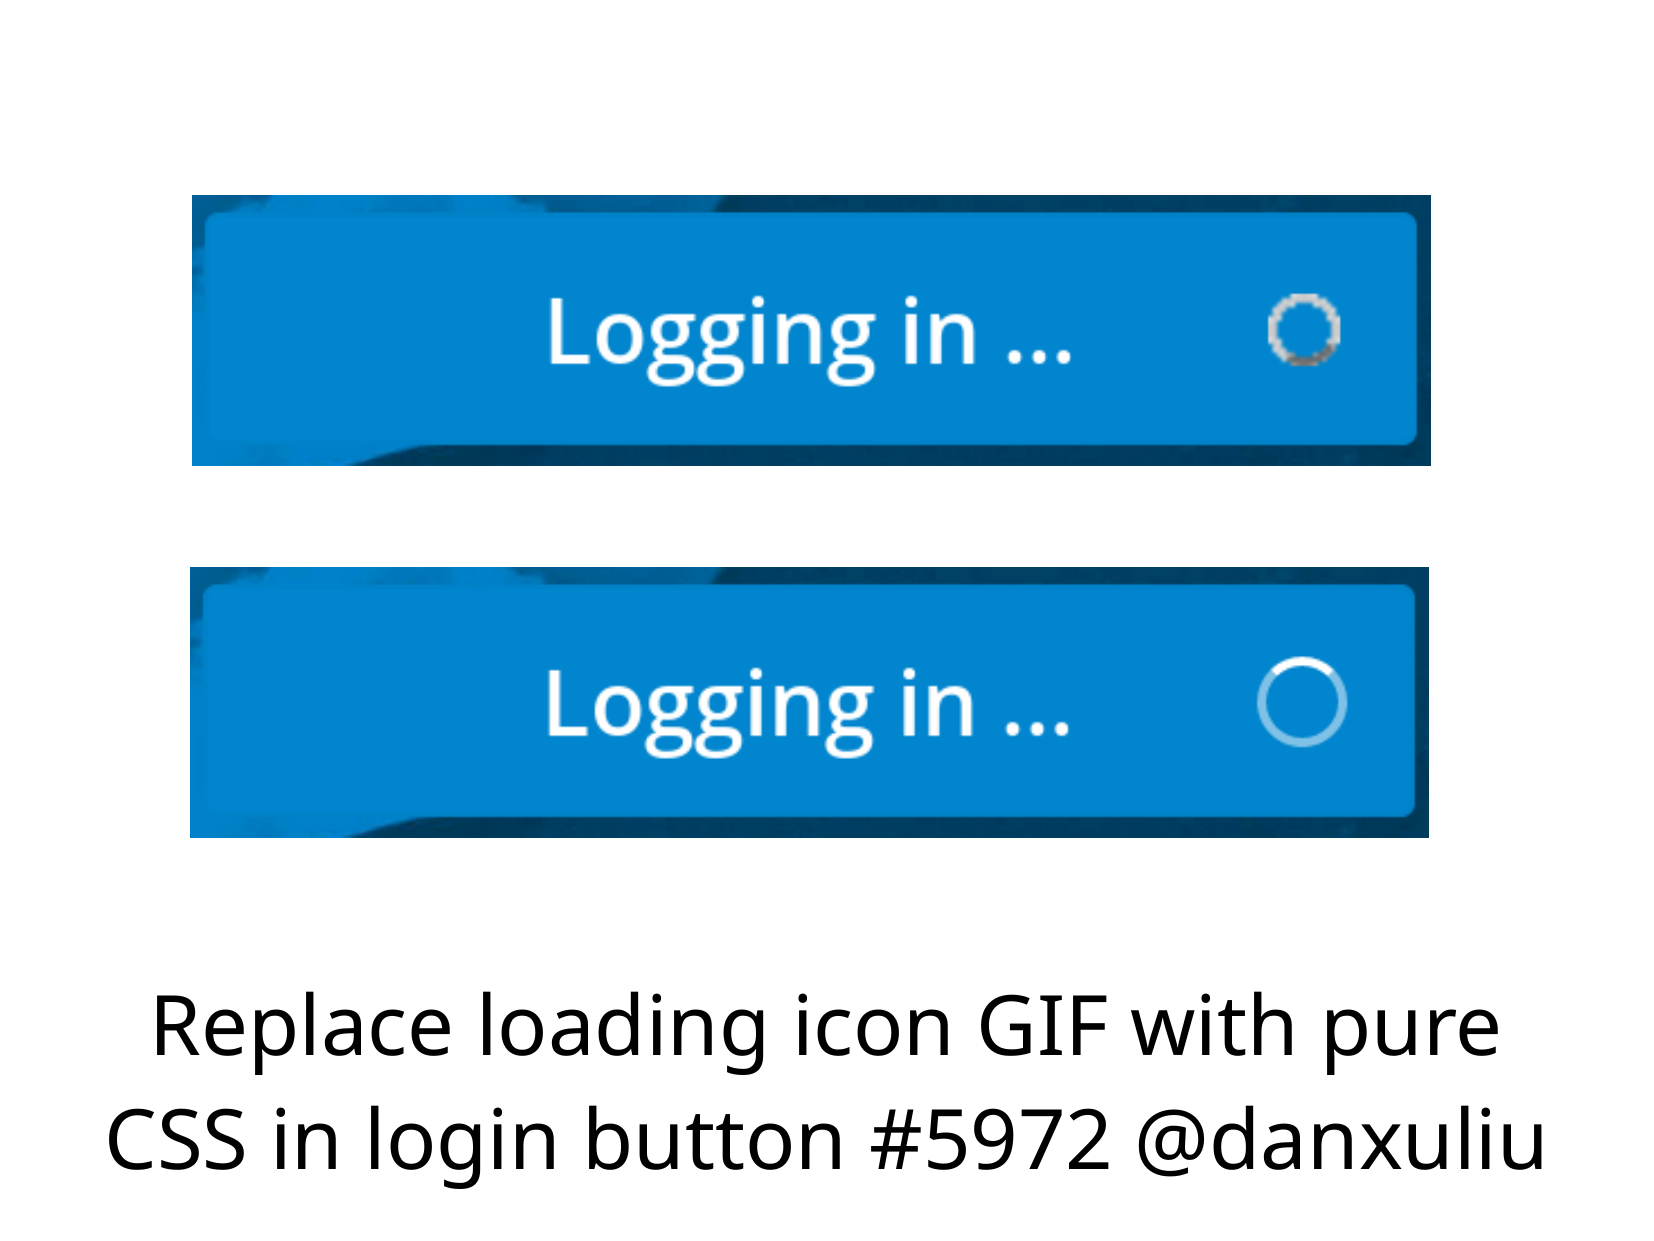

# Replace loading icon GIF with pure CSS in login button #5972 @danxuliu